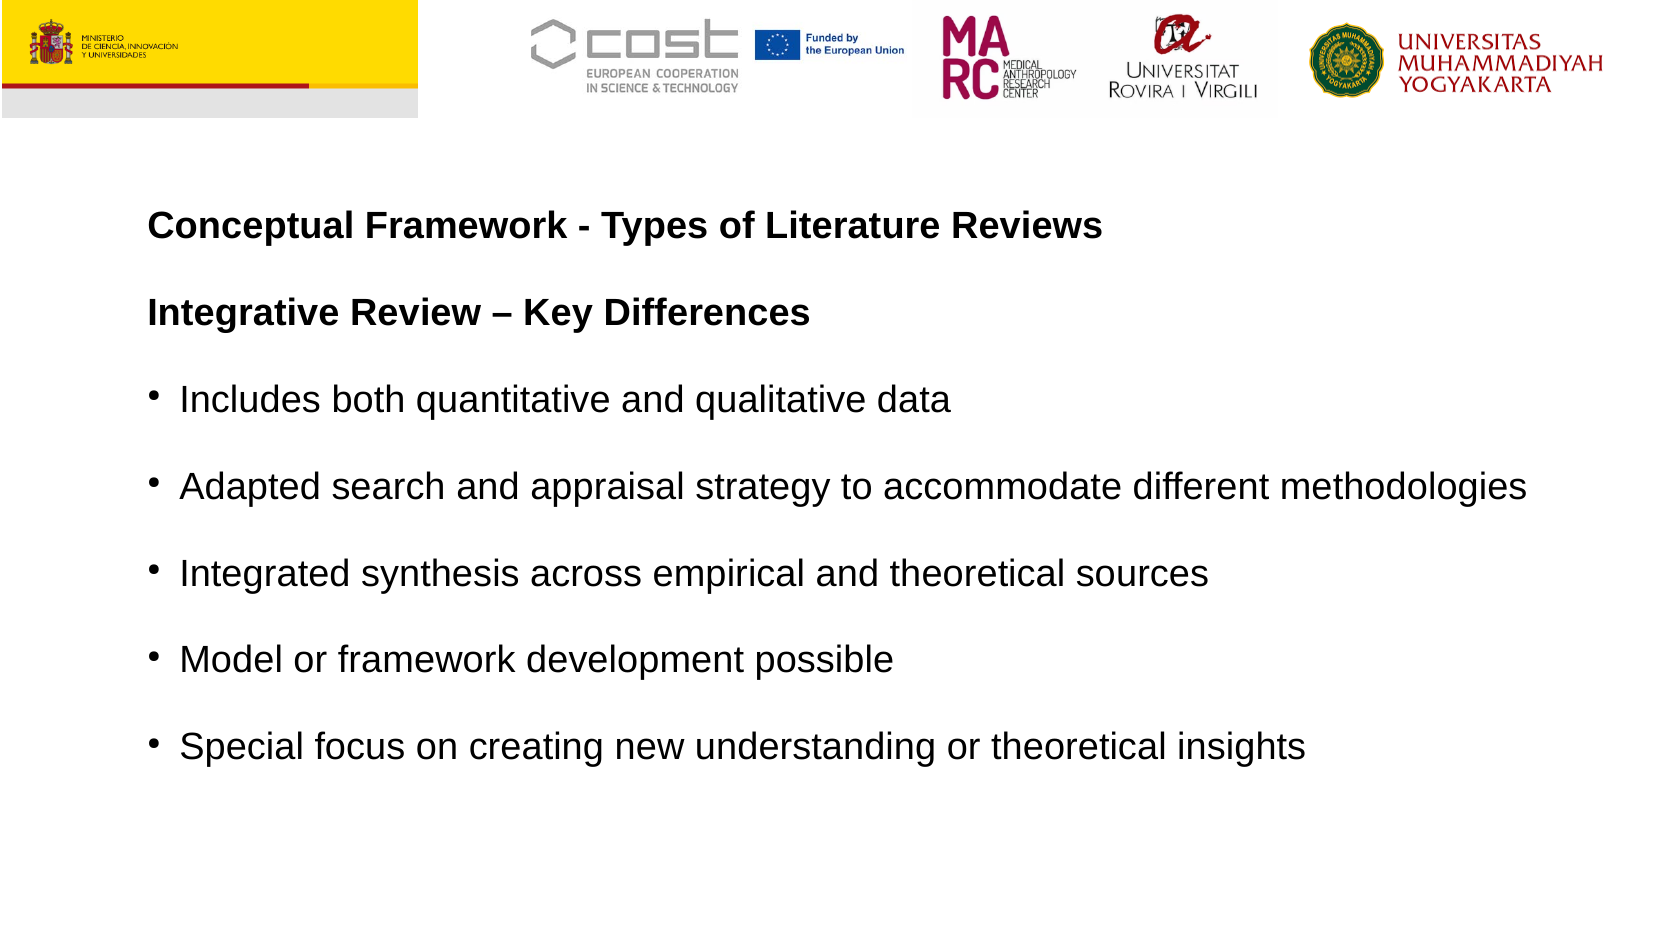

Conceptual Framework - Types of Literature Reviews
Integrative Review – Key Differences
Includes both quantitative and qualitative data
Adapted search and appraisal strategy to accommodate different methodologies
Integrated synthesis across empirical and theoretical sources
Model or framework development possible
Special focus on creating new understanding or theoretical insights